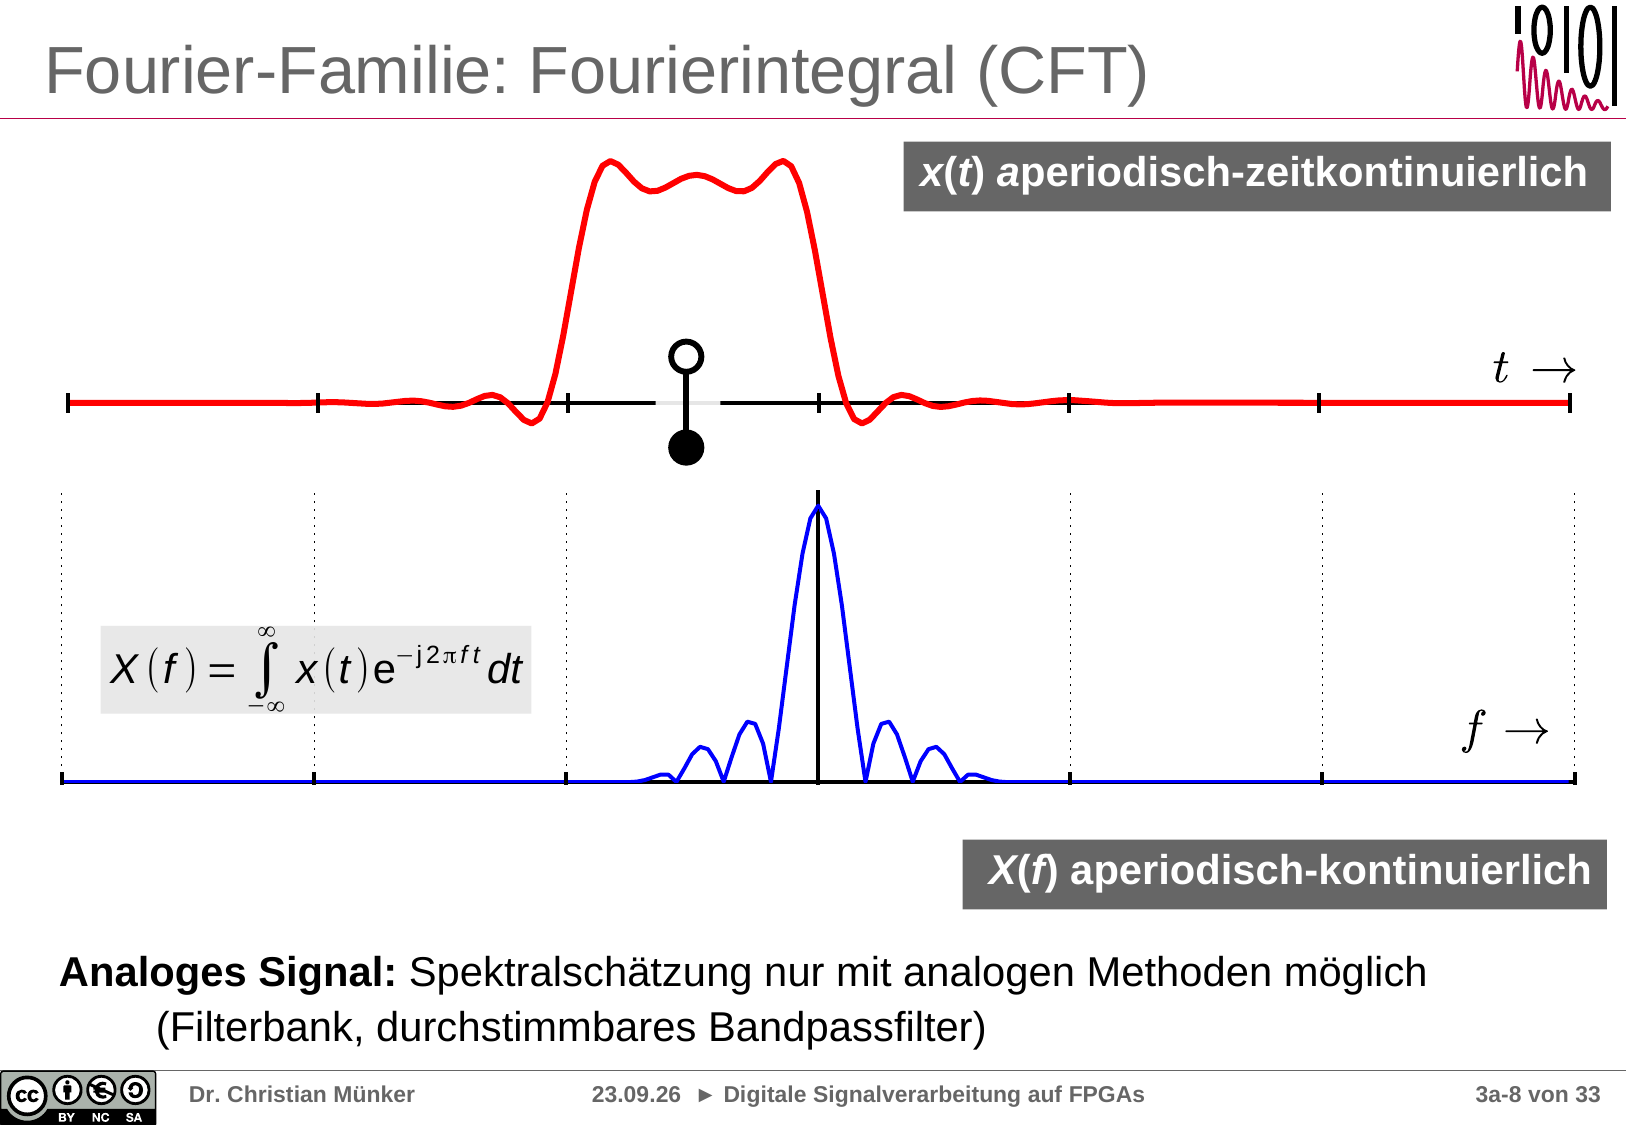

# Fourier-Familie: Fourierintegral (CFT)
x(t) aperiodisch-zeitkontinuierlich
X(f) aperiodisch-kontinuierlich
Analoges Signal: Spektralschätzung nur mit analogen Methoden möglich 	(Filterbank, durchstimmbares Bandpassfilter)